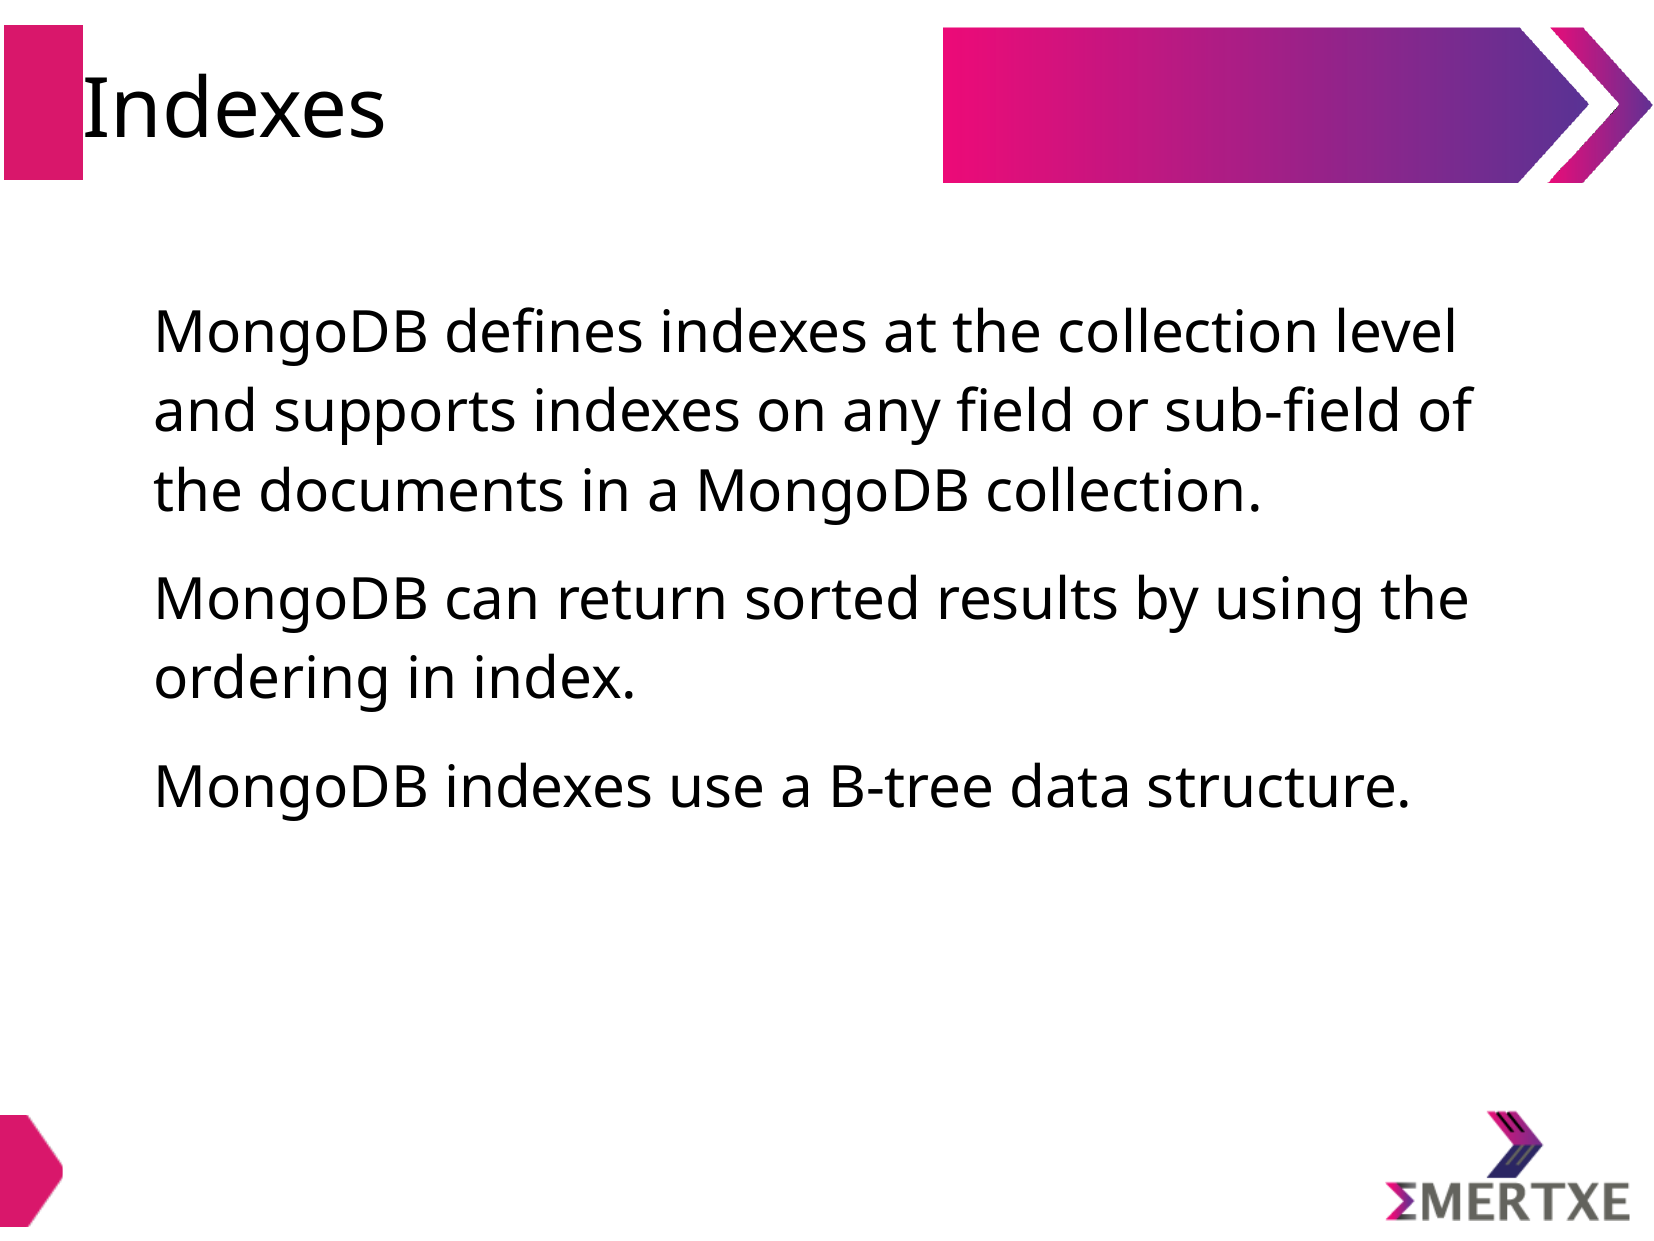

# Indexes
MongoDB defines indexes at the collection level and supports indexes on any field or sub-field of the documents in a MongoDB collection.
MongoDB can return sorted results by using the ordering in index.
MongoDB indexes use a B-tree data structure.